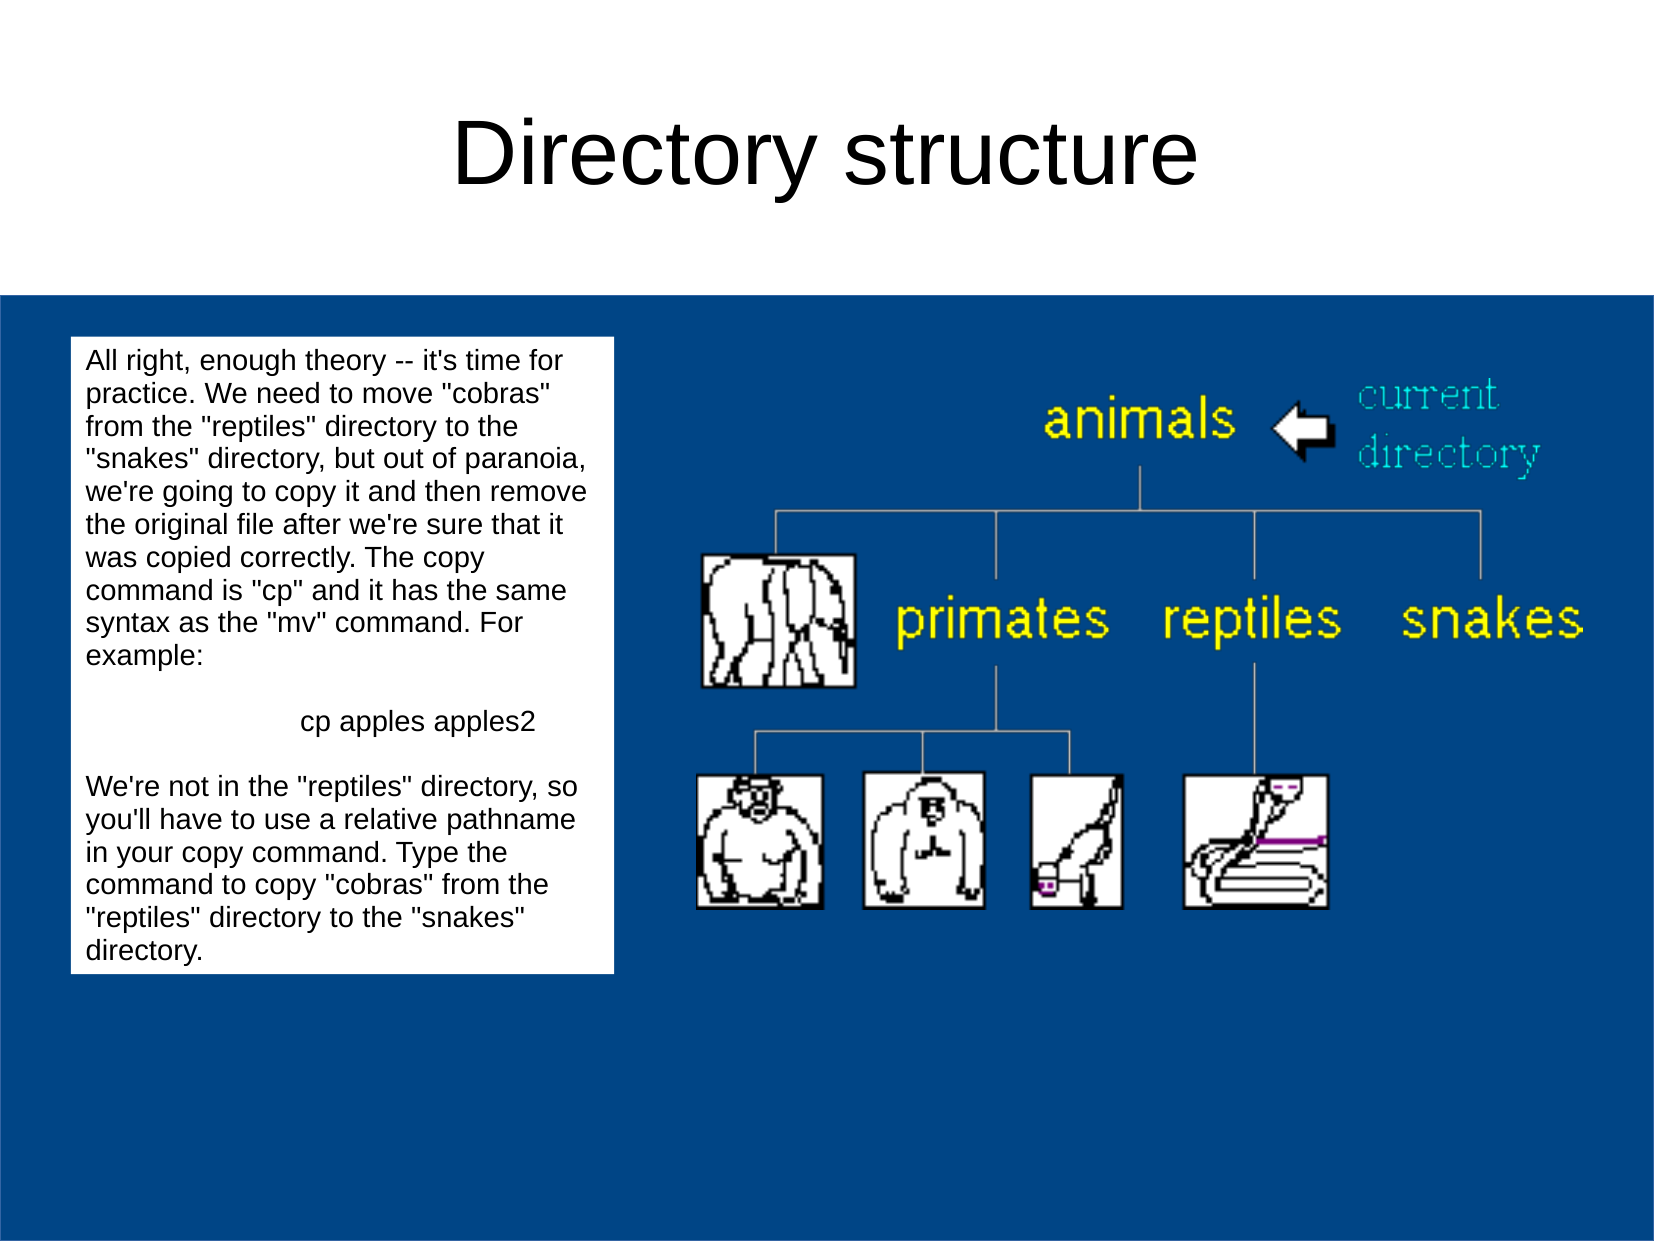

# Directory structure
All right, enough theory -- it's time for practice. We need to move "cobras" from the "reptiles" directory to the "snakes" directory, but out of paranoia, we're going to copy it and then remove the original file after we're sure that it was copied correctly. The copy command is "cp" and it has the same syntax as the "mv" command. For example:
 cp apples apples2
We're not in the "reptiles" directory, so you'll have to use a relative pathname in your copy command. Type the command to copy "cobras" from the "reptiles" directory to the "snakes" directory.